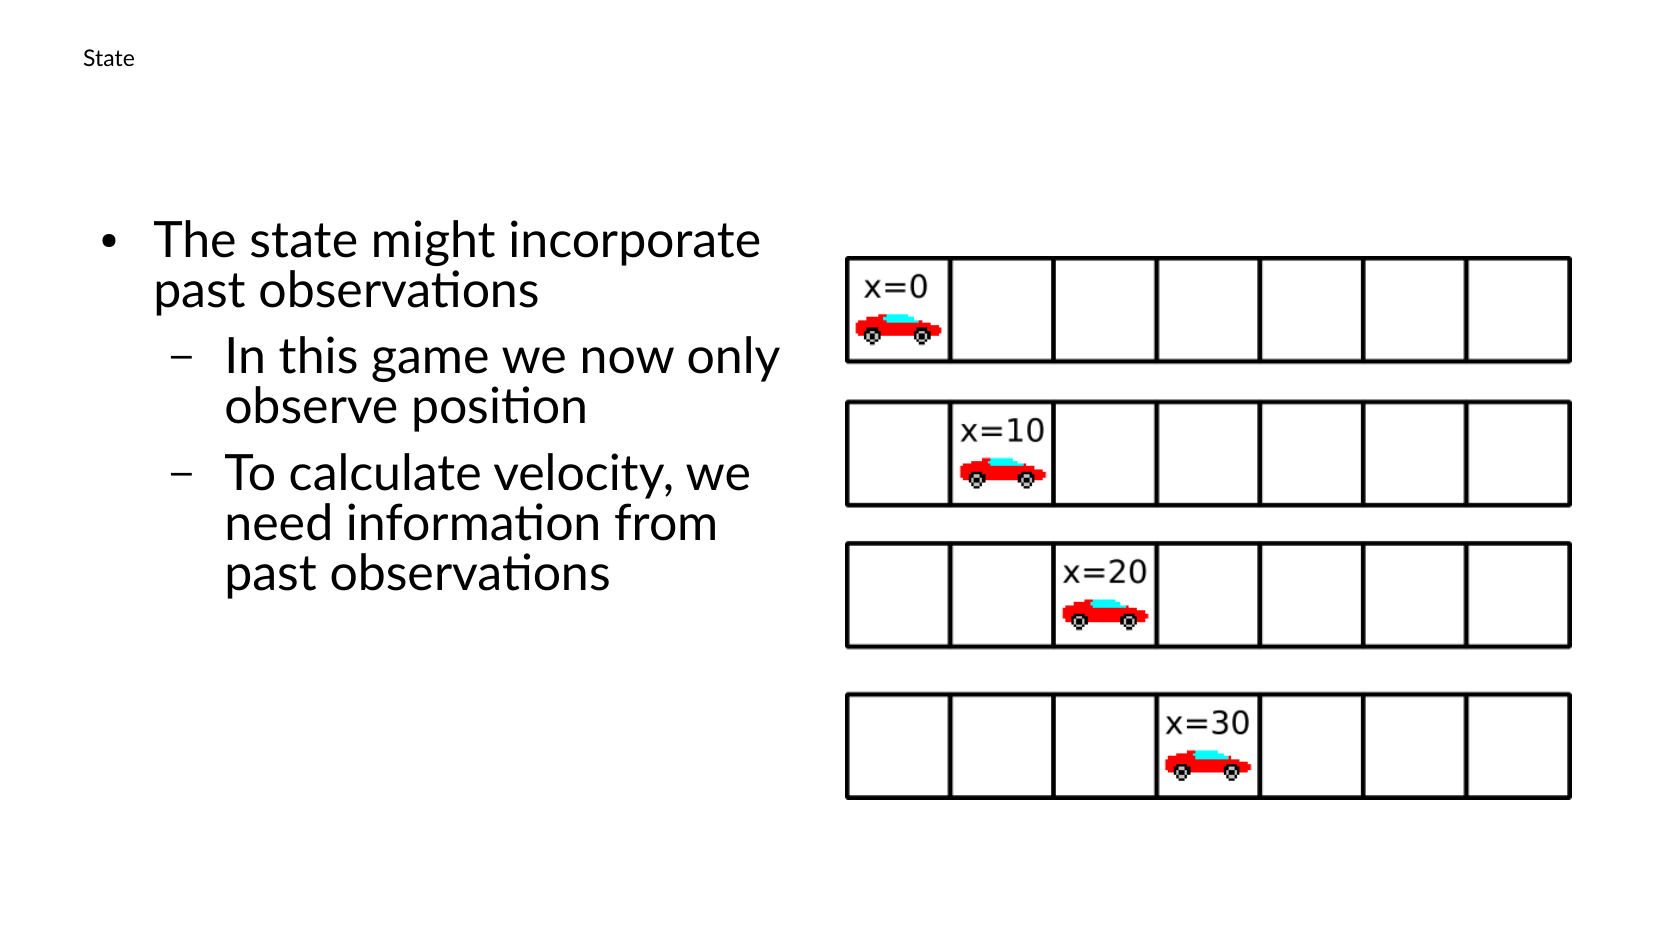

# State
The state might incorporate past observations
In this game we now only observe position
To calculate velocity, we need information from past observations